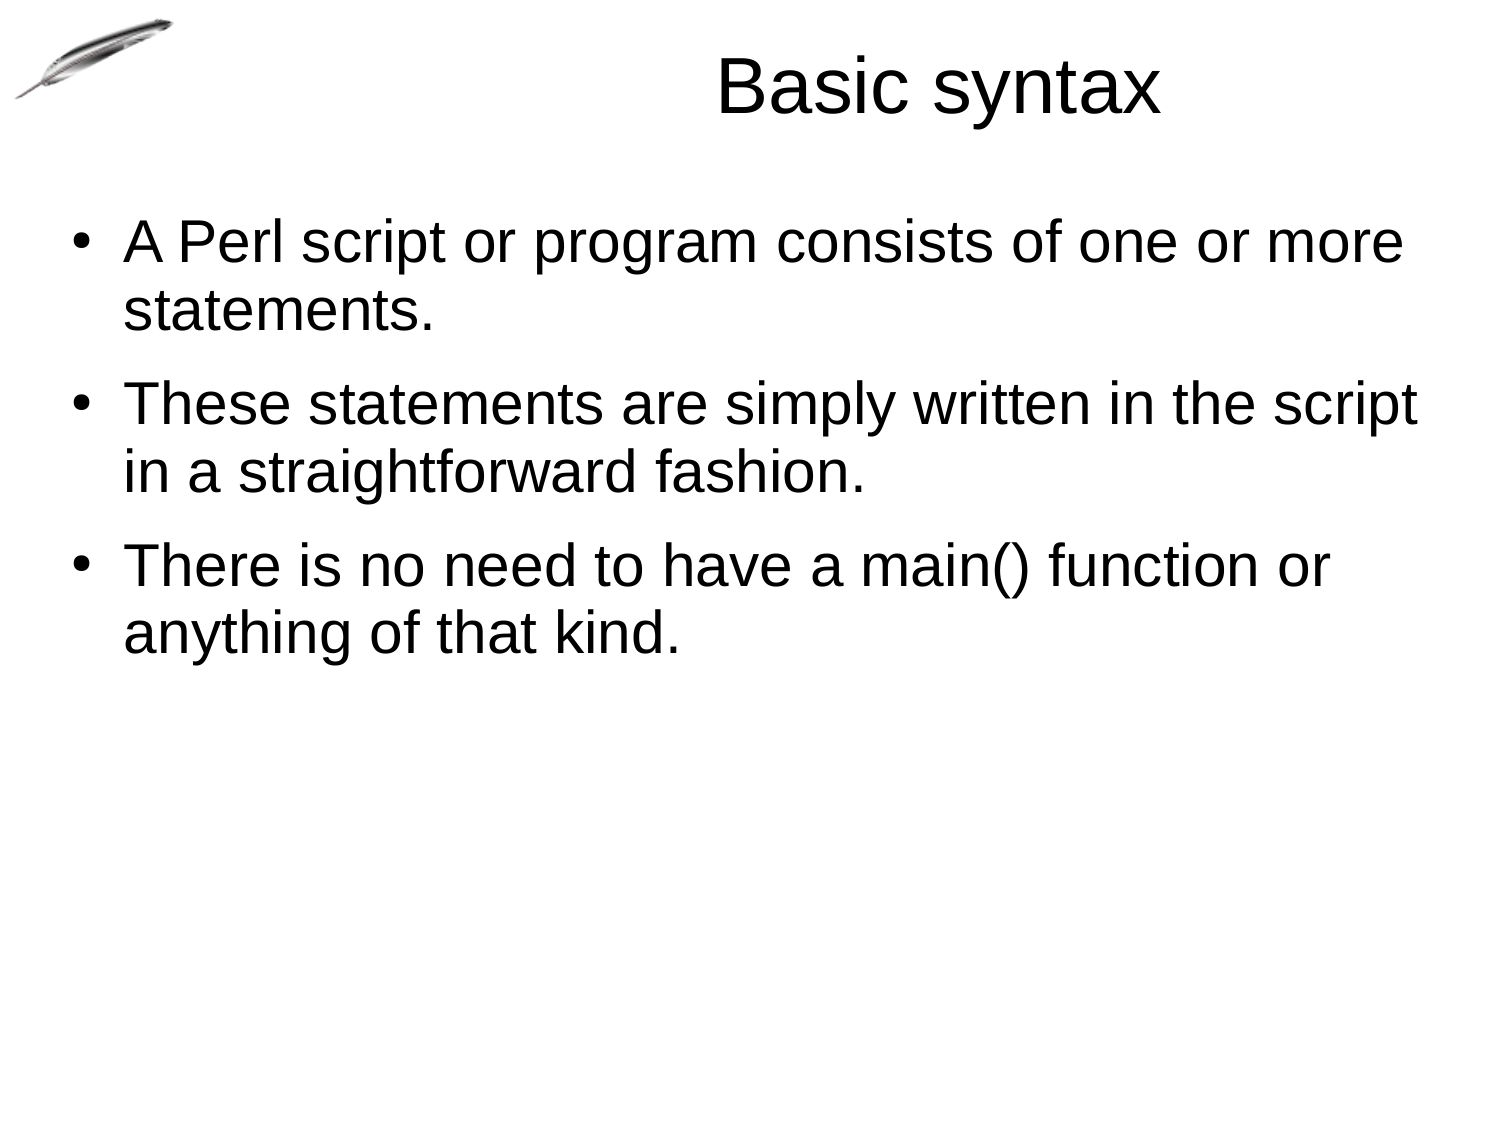

# Basic syntax
A Perl script or program consists of one or more statements.
These statements are simply written in the script in a straightforward fashion.
There is no need to have a main() function or anything of that kind.